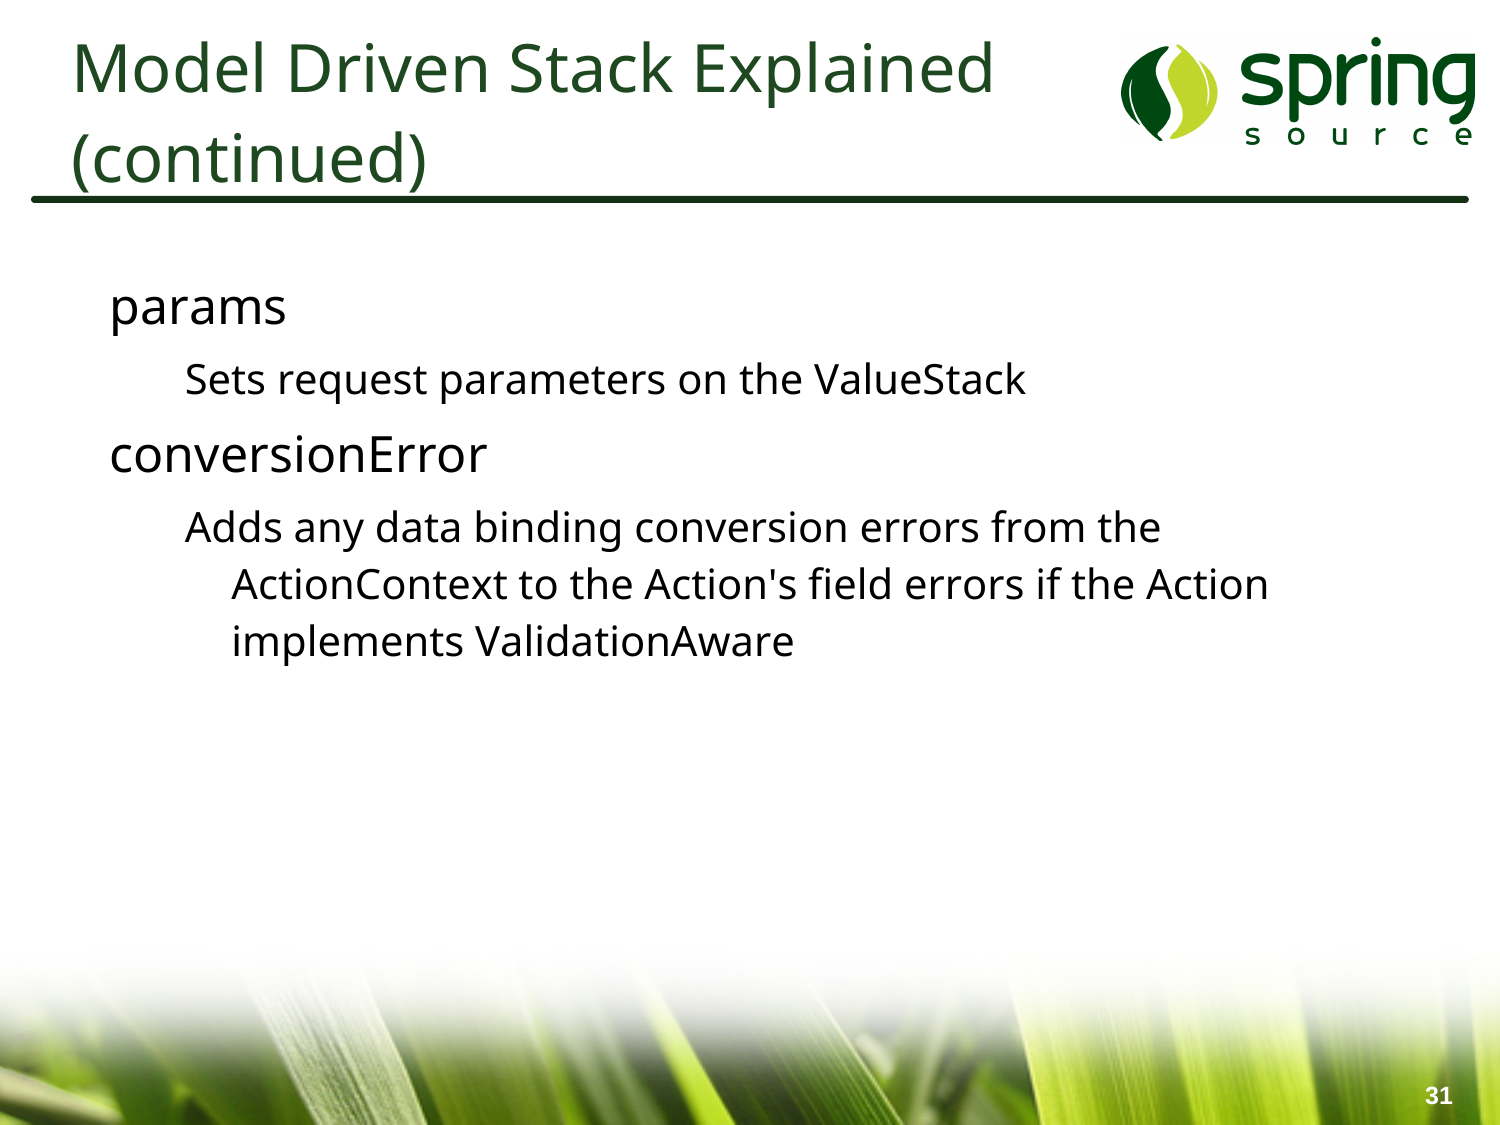

# Model Driven Stack Explained (continued)
params
Sets request parameters on the ValueStack
conversionError
Adds any data binding conversion errors from the ActionContext to the Action's field errors if the Action implements ValidationAware